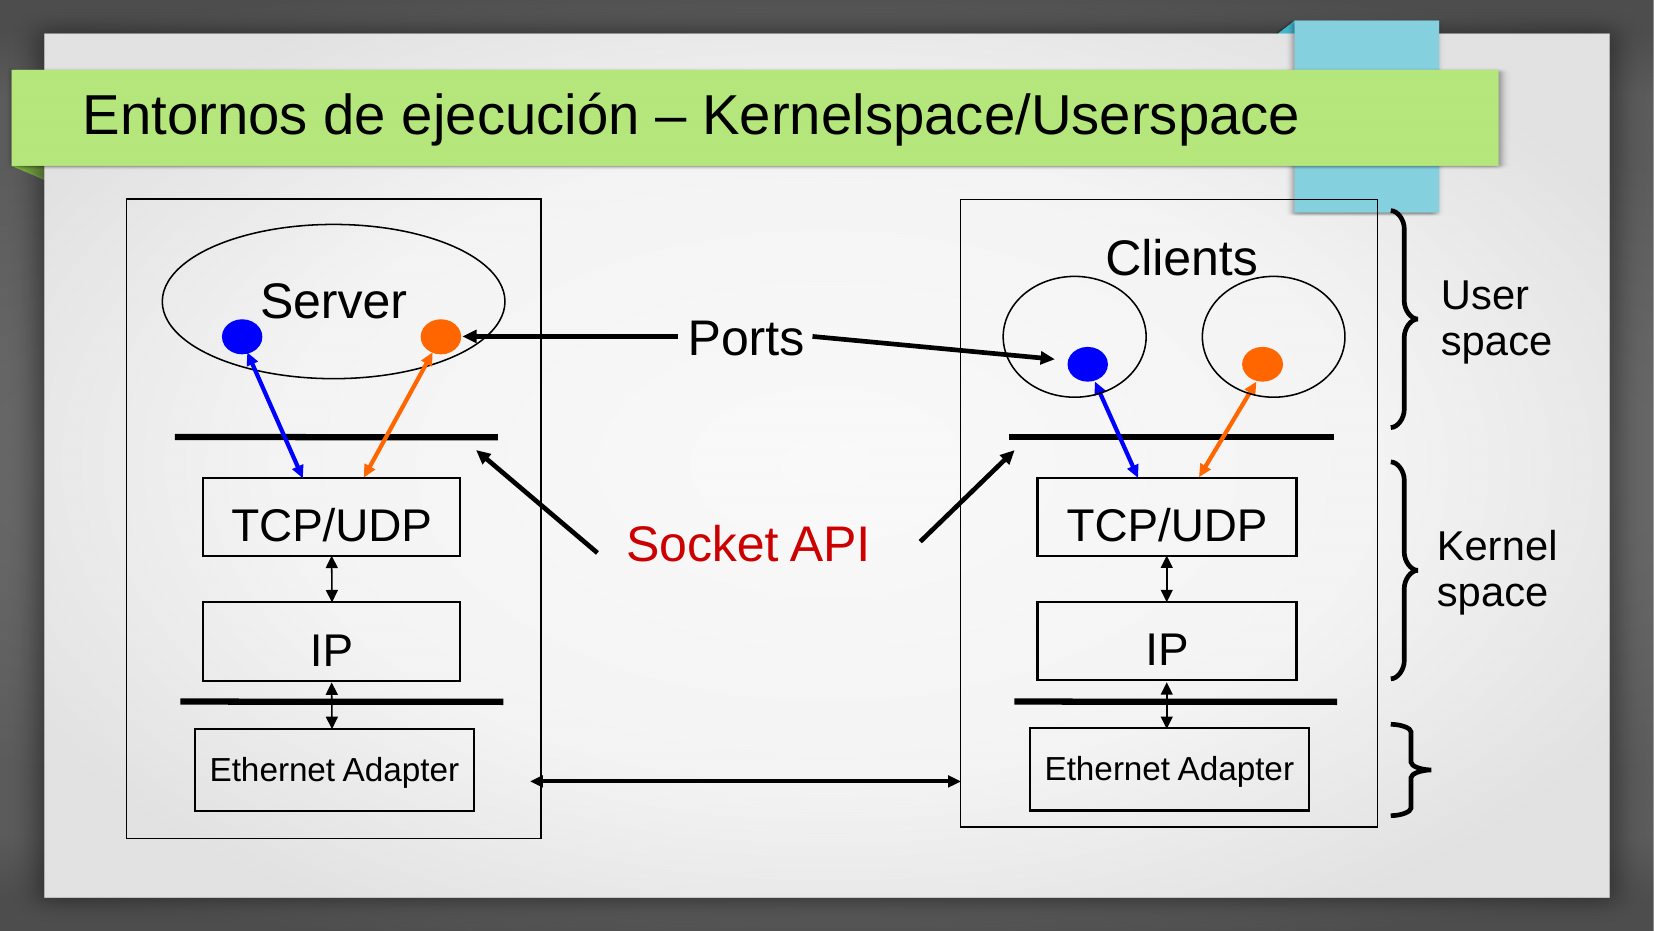

# Entornos de ejecución – Kernelspace/Userspace
Clients
Server
User
space
Ports
TCP/UDP
TCP/UDP
Socket API
Kernel
space
IP
IP
Ethernet Adapter
Ethernet Adapter